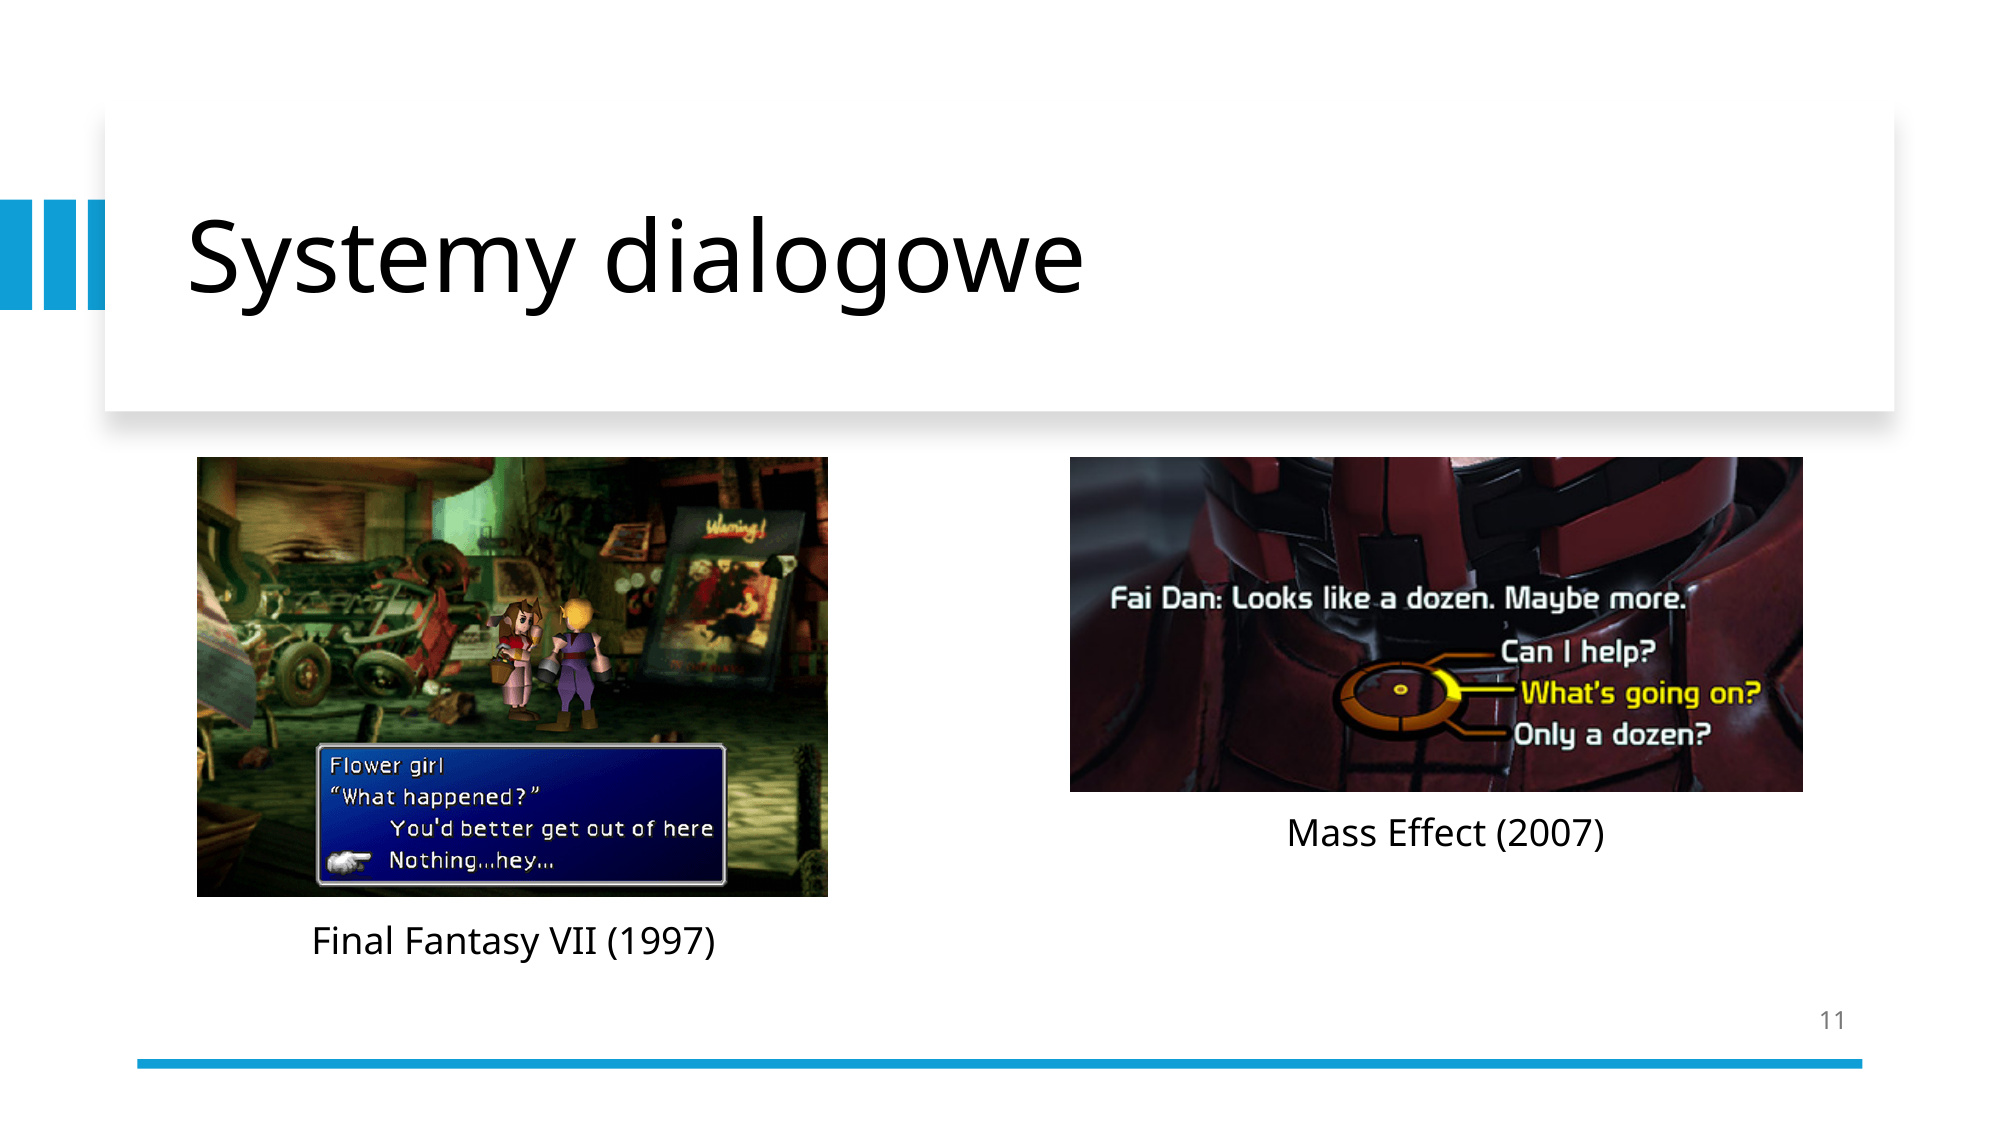

# Systemy dialogowe
Mass Effect (2007)
Final Fantasy VII (1997)